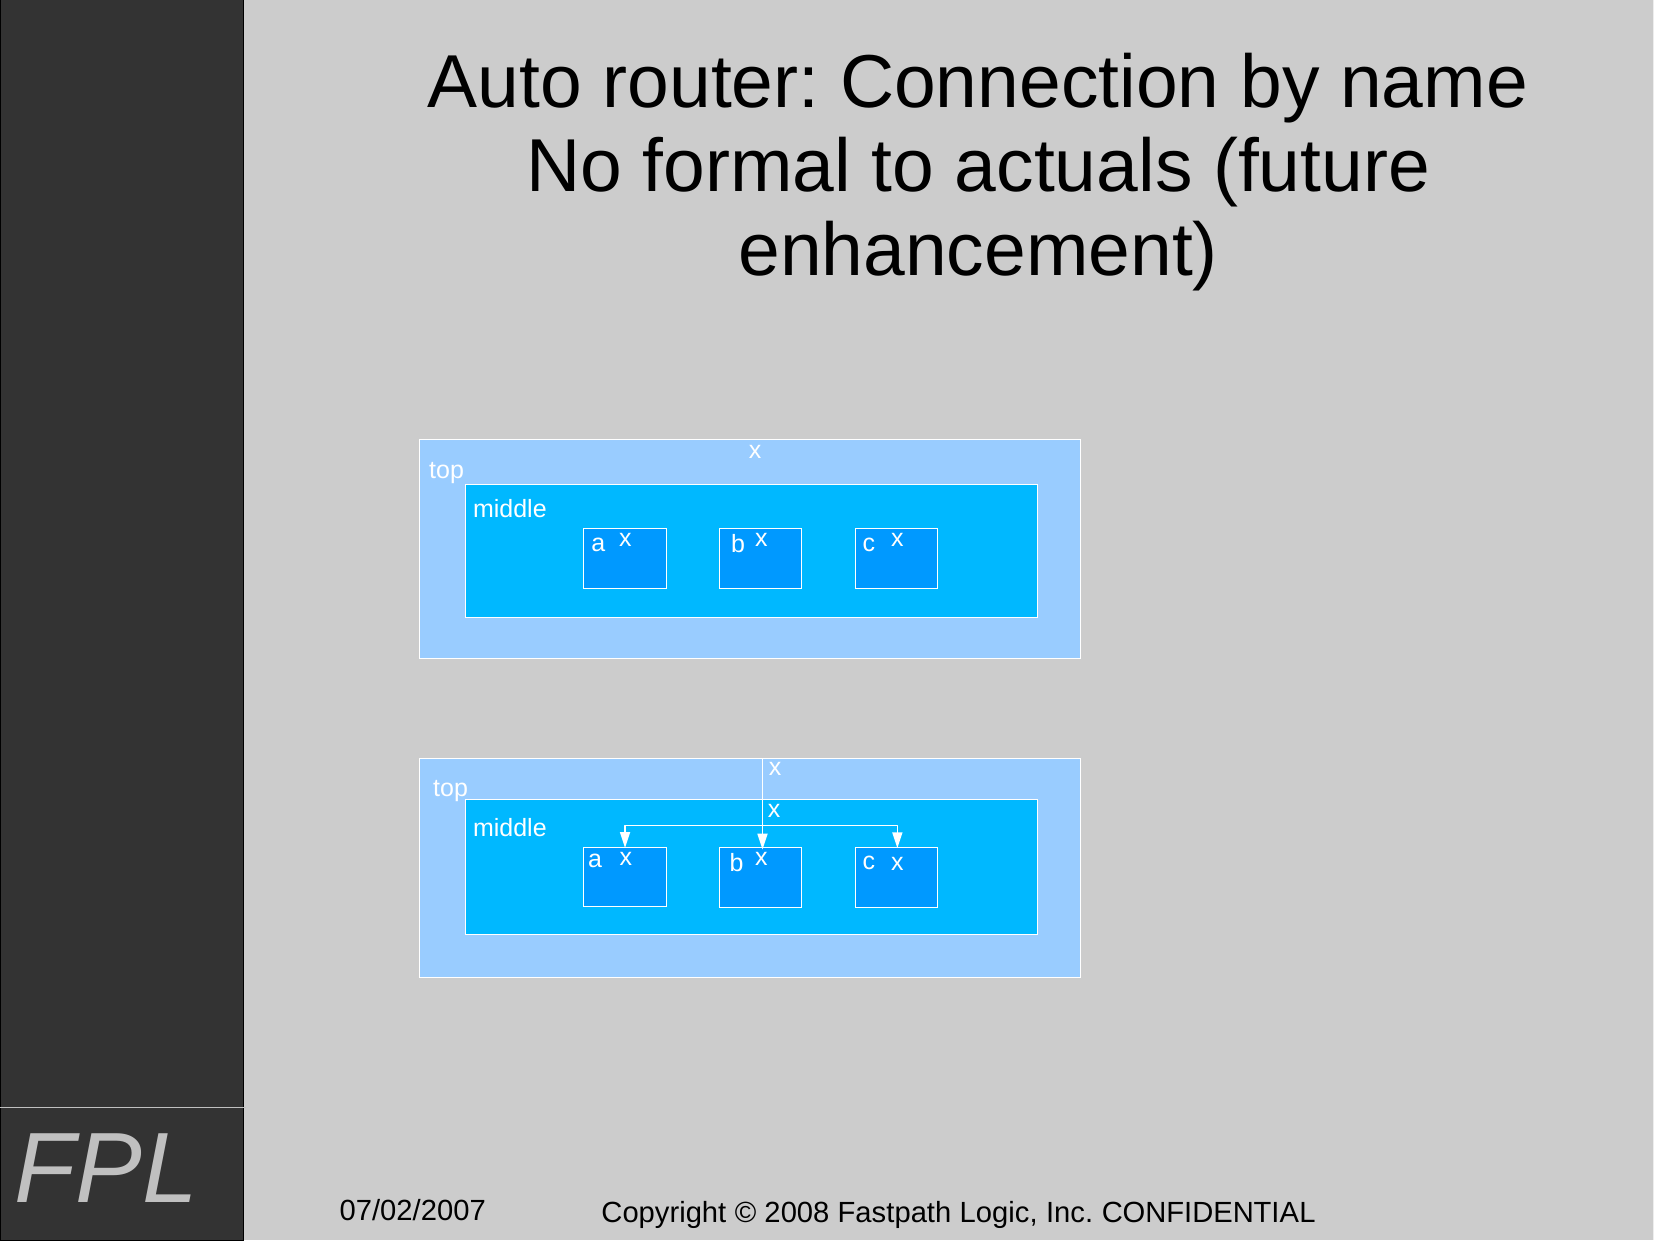

# Auto router: Connection by name No formal to actuals (future enhancement)
x
top
middle
x
x
x
c
a
b
x
top
x
middle
x
x
a
c
b
x
07/02/2007
© 2007 FASTPATH LOGIC INC.